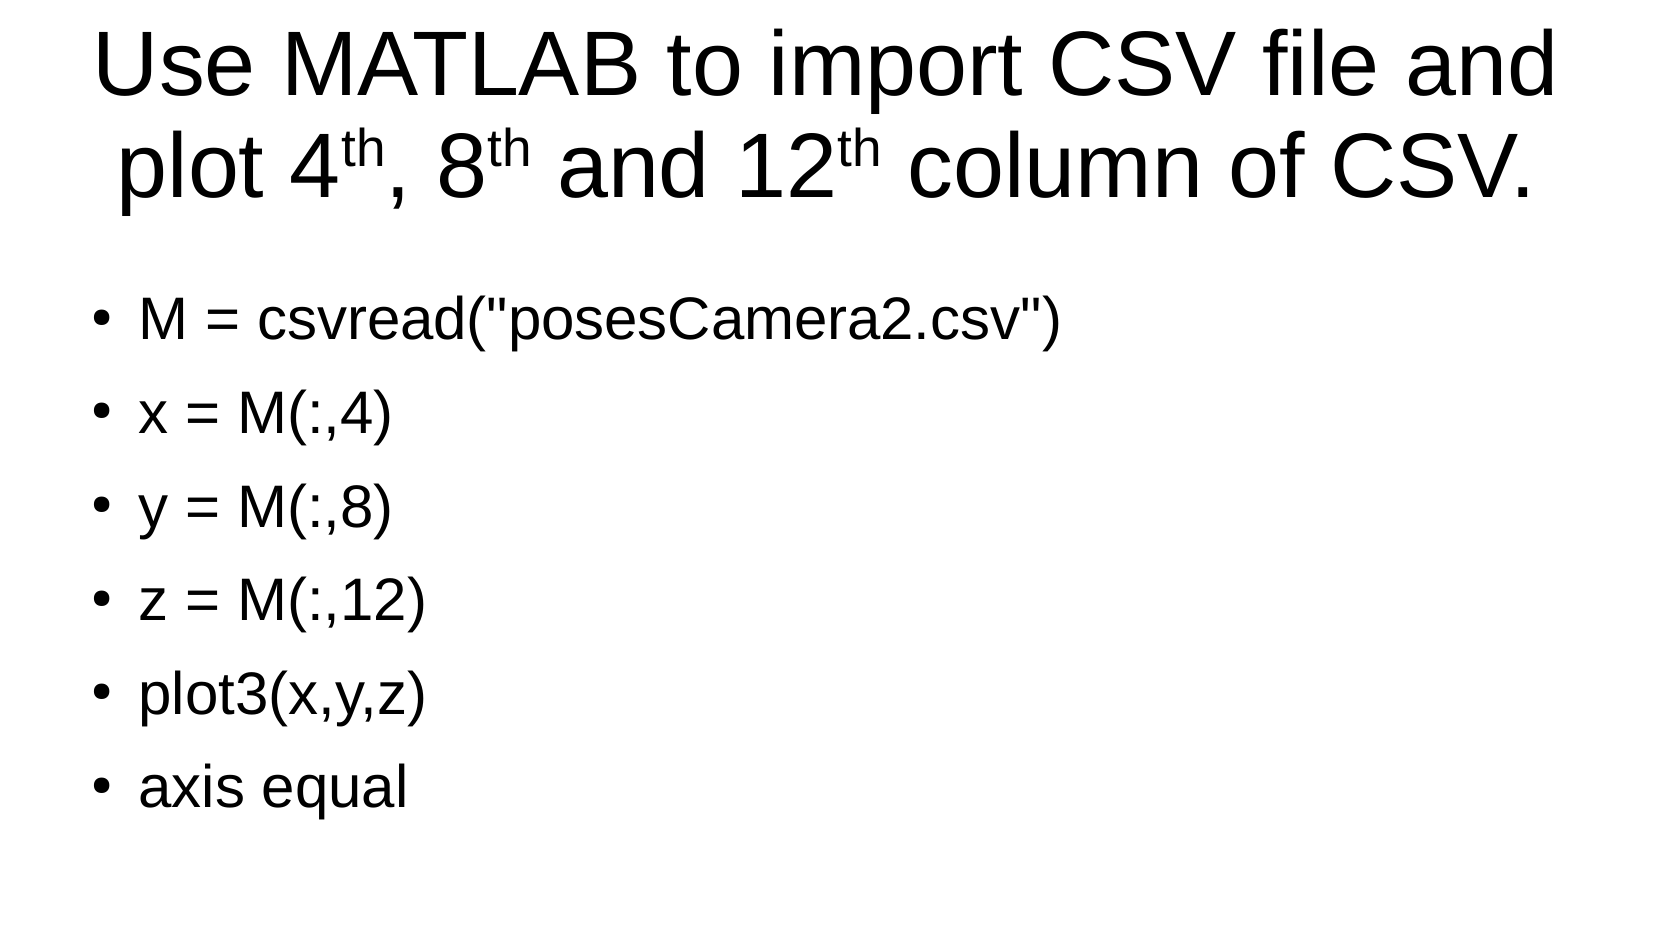

# Use MATLAB to import CSV file and plot 4th, 8th and 12th column of CSV.
M = csvread("posesCamera2.csv")
x = M(:,4)
y = M(:,8)
z = M(:,12)
plot3(x,y,z)
axis equal